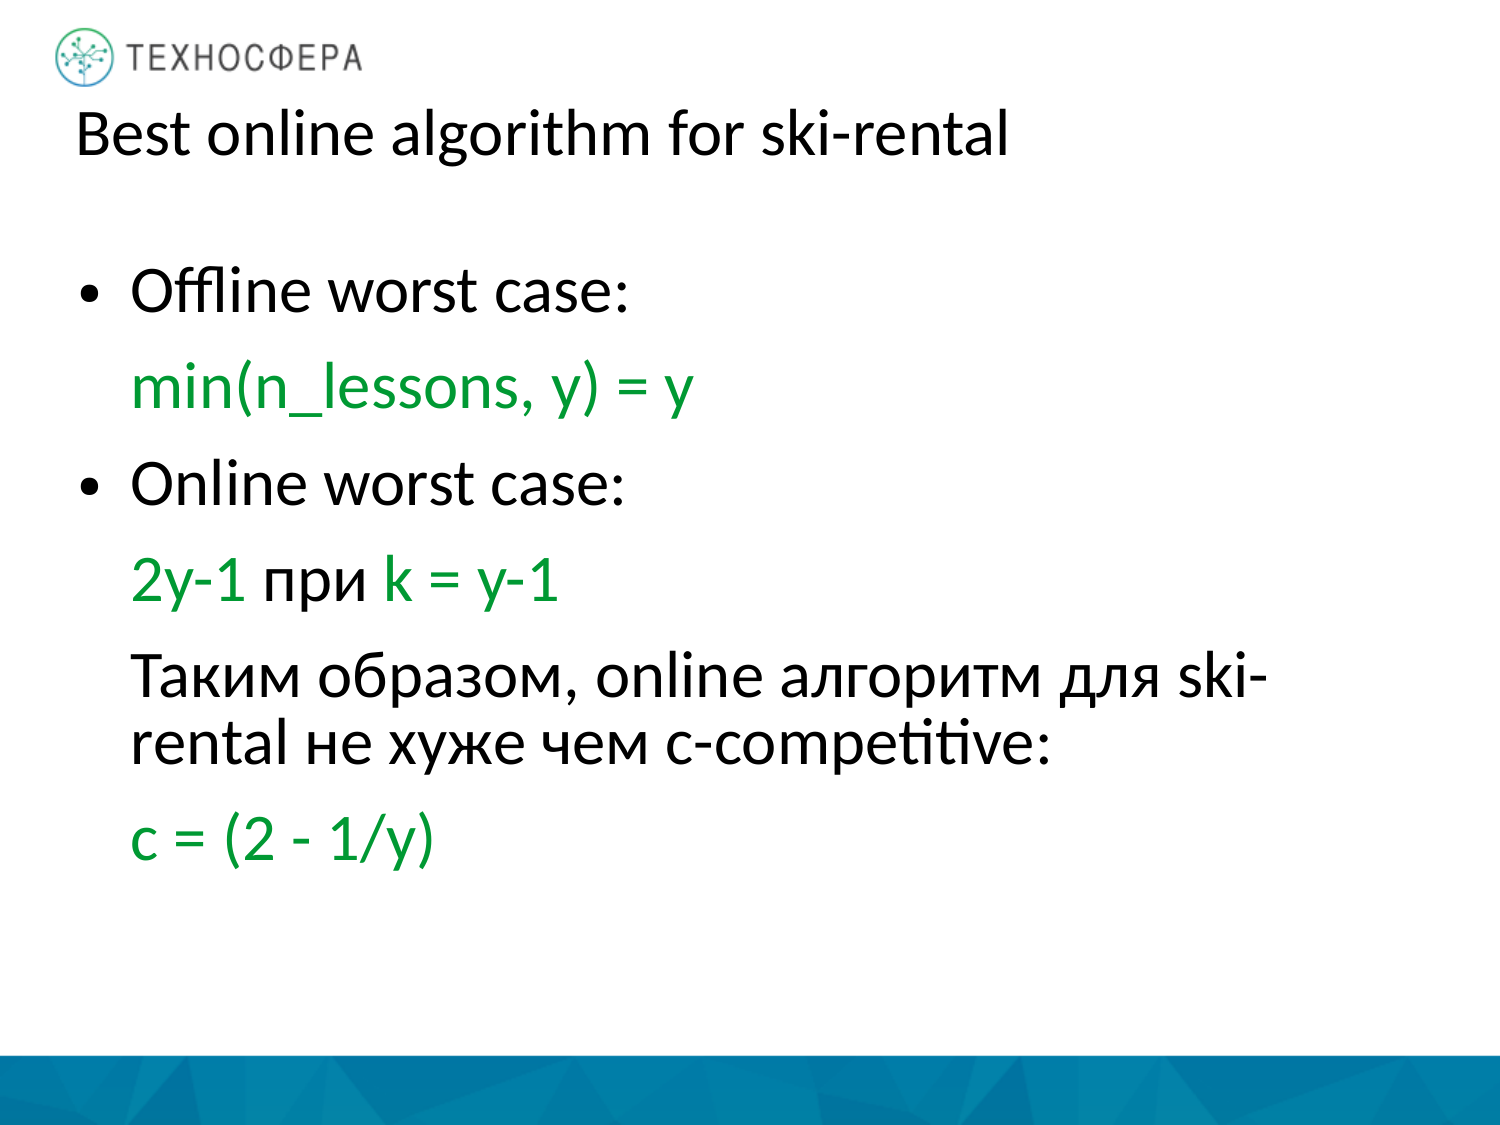

# Best online algorithm for ski-rental
Offline worst case:
min(n_lessons, y) = y
Online worst case:
2y-1 при k = y-1
Таким образом, online алгоритм для ski-rental не хуже чем c-competitive:
c = (2 - 1/y)